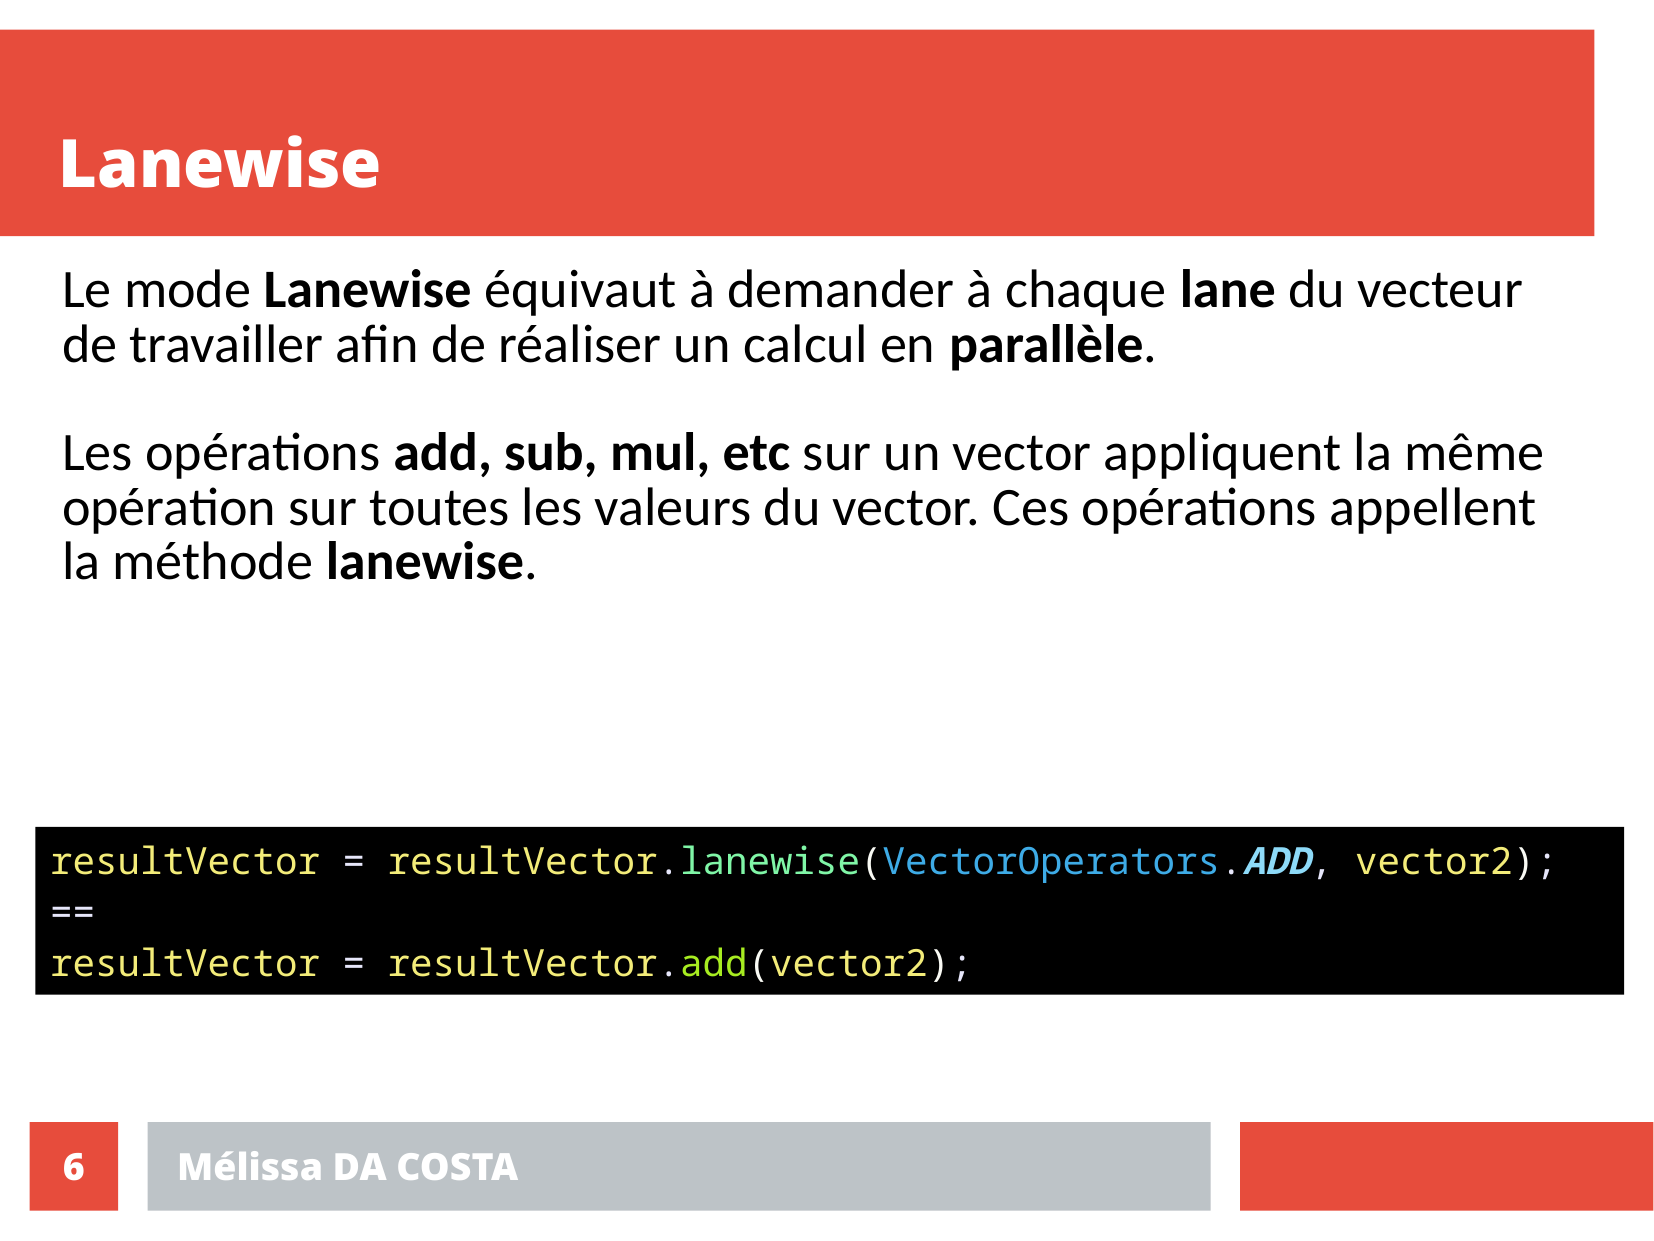

# Lanewise
Le mode Lanewise équivaut à demander à chaque lane du vecteur de travailler afin de réaliser un calcul en parallèle.
Les opérations add, sub, mul, etc sur un vector appliquent la même opération sur toutes les valeurs du vector. Ces opérations appellent la méthode lanewise.
resultVector = resultVector.lanewise(VectorOperators.ADD, vector2);
==
resultVector = resultVector.add(vector2);
6
Mélissa DA COSTA